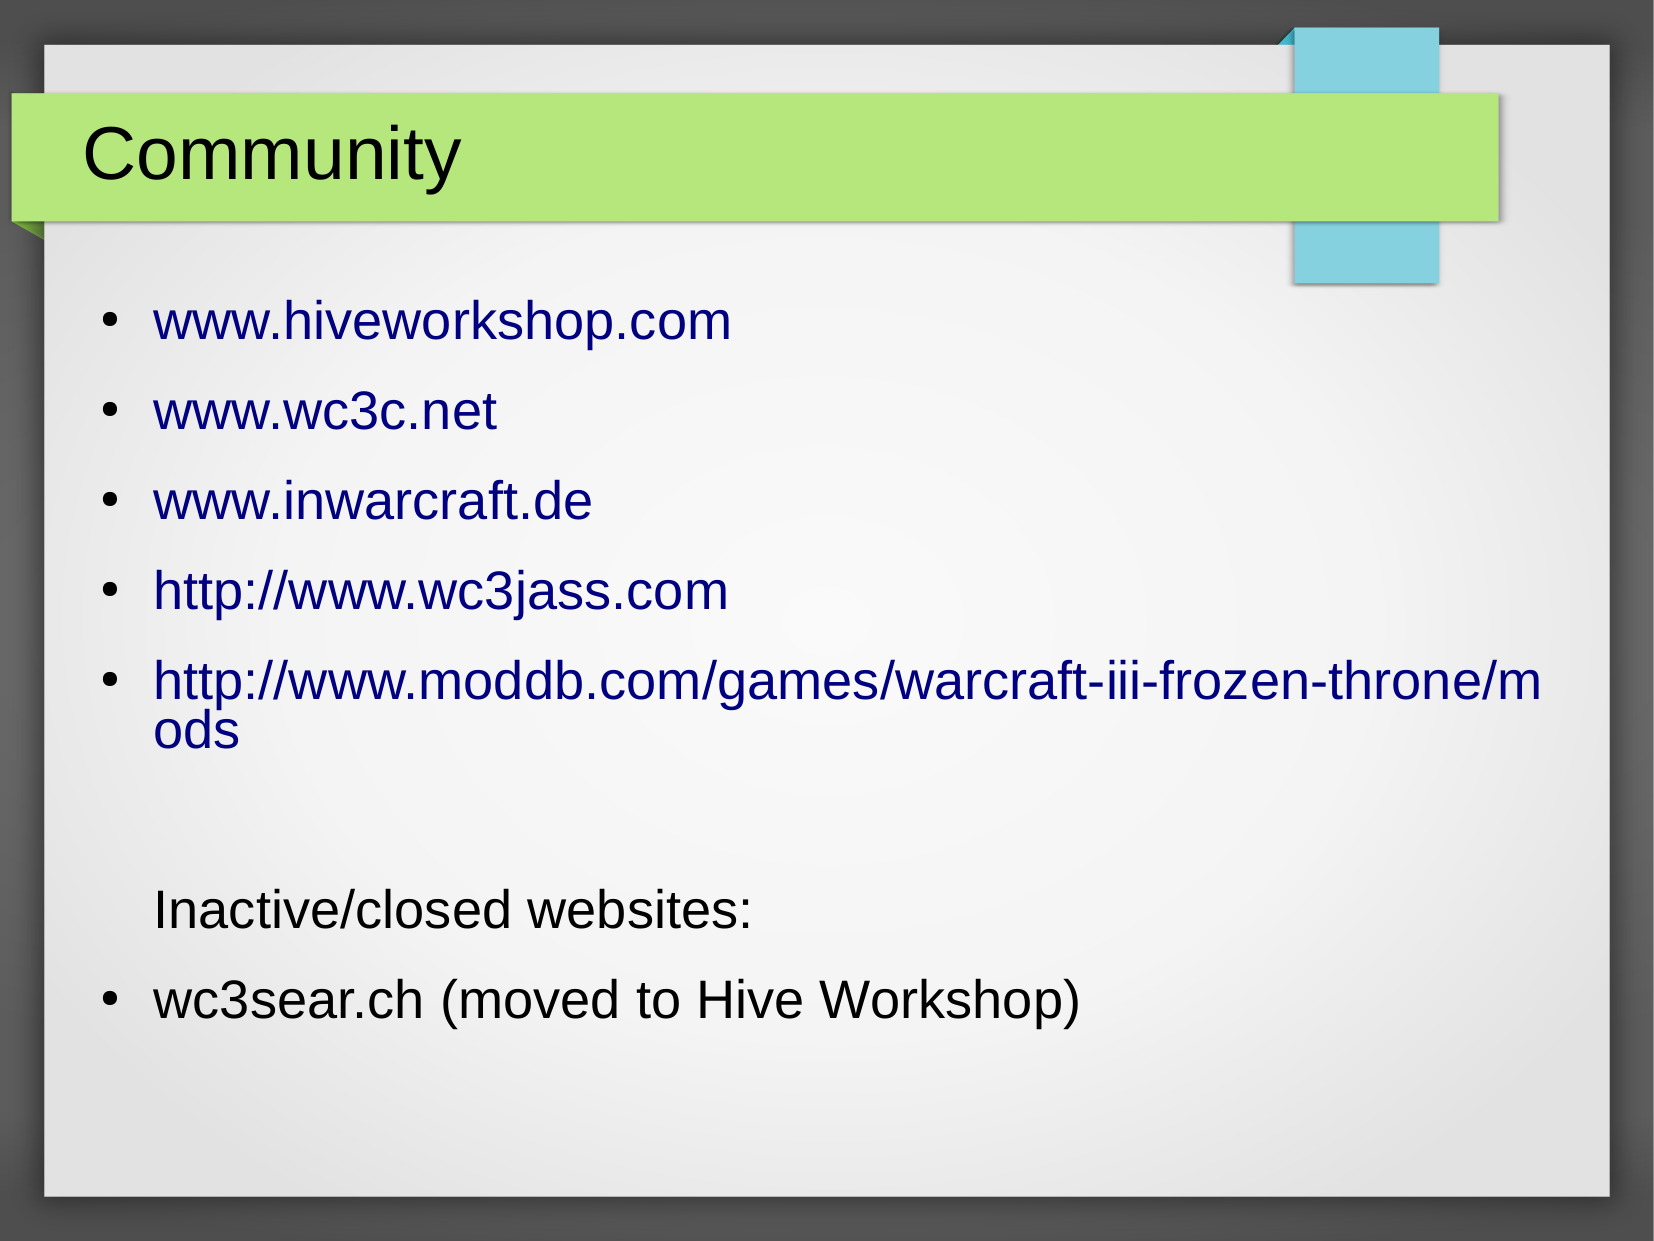

# Community
www.hiveworkshop.com
www.wc3c.net
www.inwarcraft.de
http://www.wc3jass.com
http://www.moddb.com/games/warcraft-iii-frozen-throne/mods
Inactive/closed websites:
wc3sear.ch (moved to Hive Workshop)